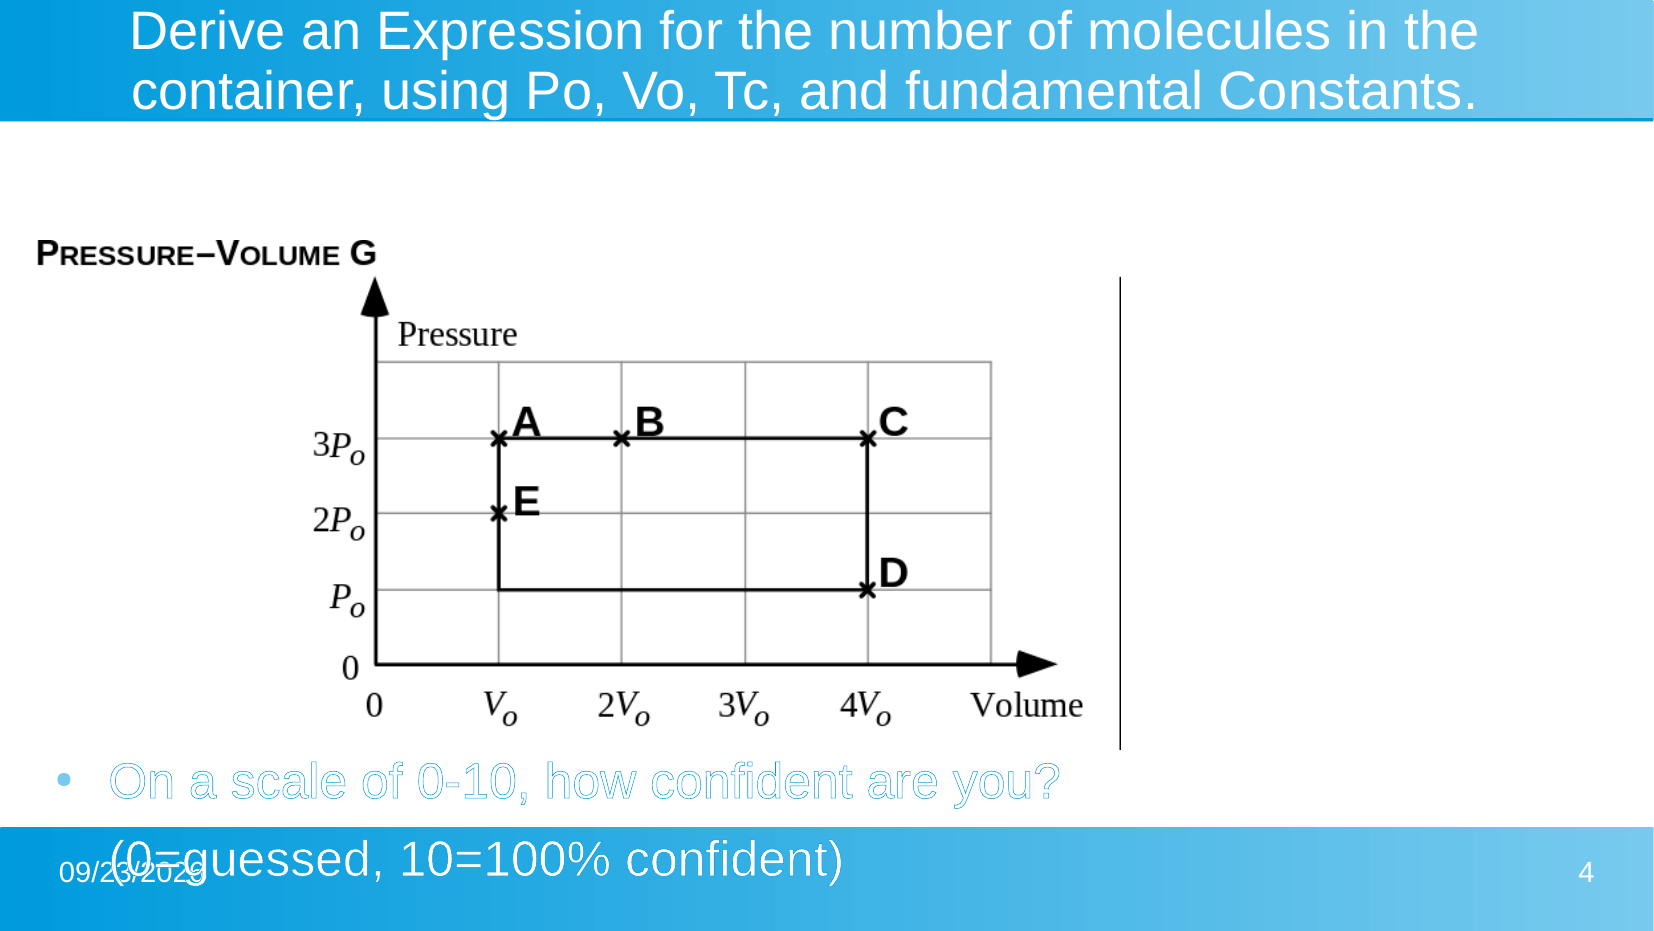

# Derive an Expression for the number of molecules in the container, using Po, Vo, Tc, and fundamental Constants.
On a scale of 0-10, how confident are you?
(0=guessed, 10=100% confident)
4